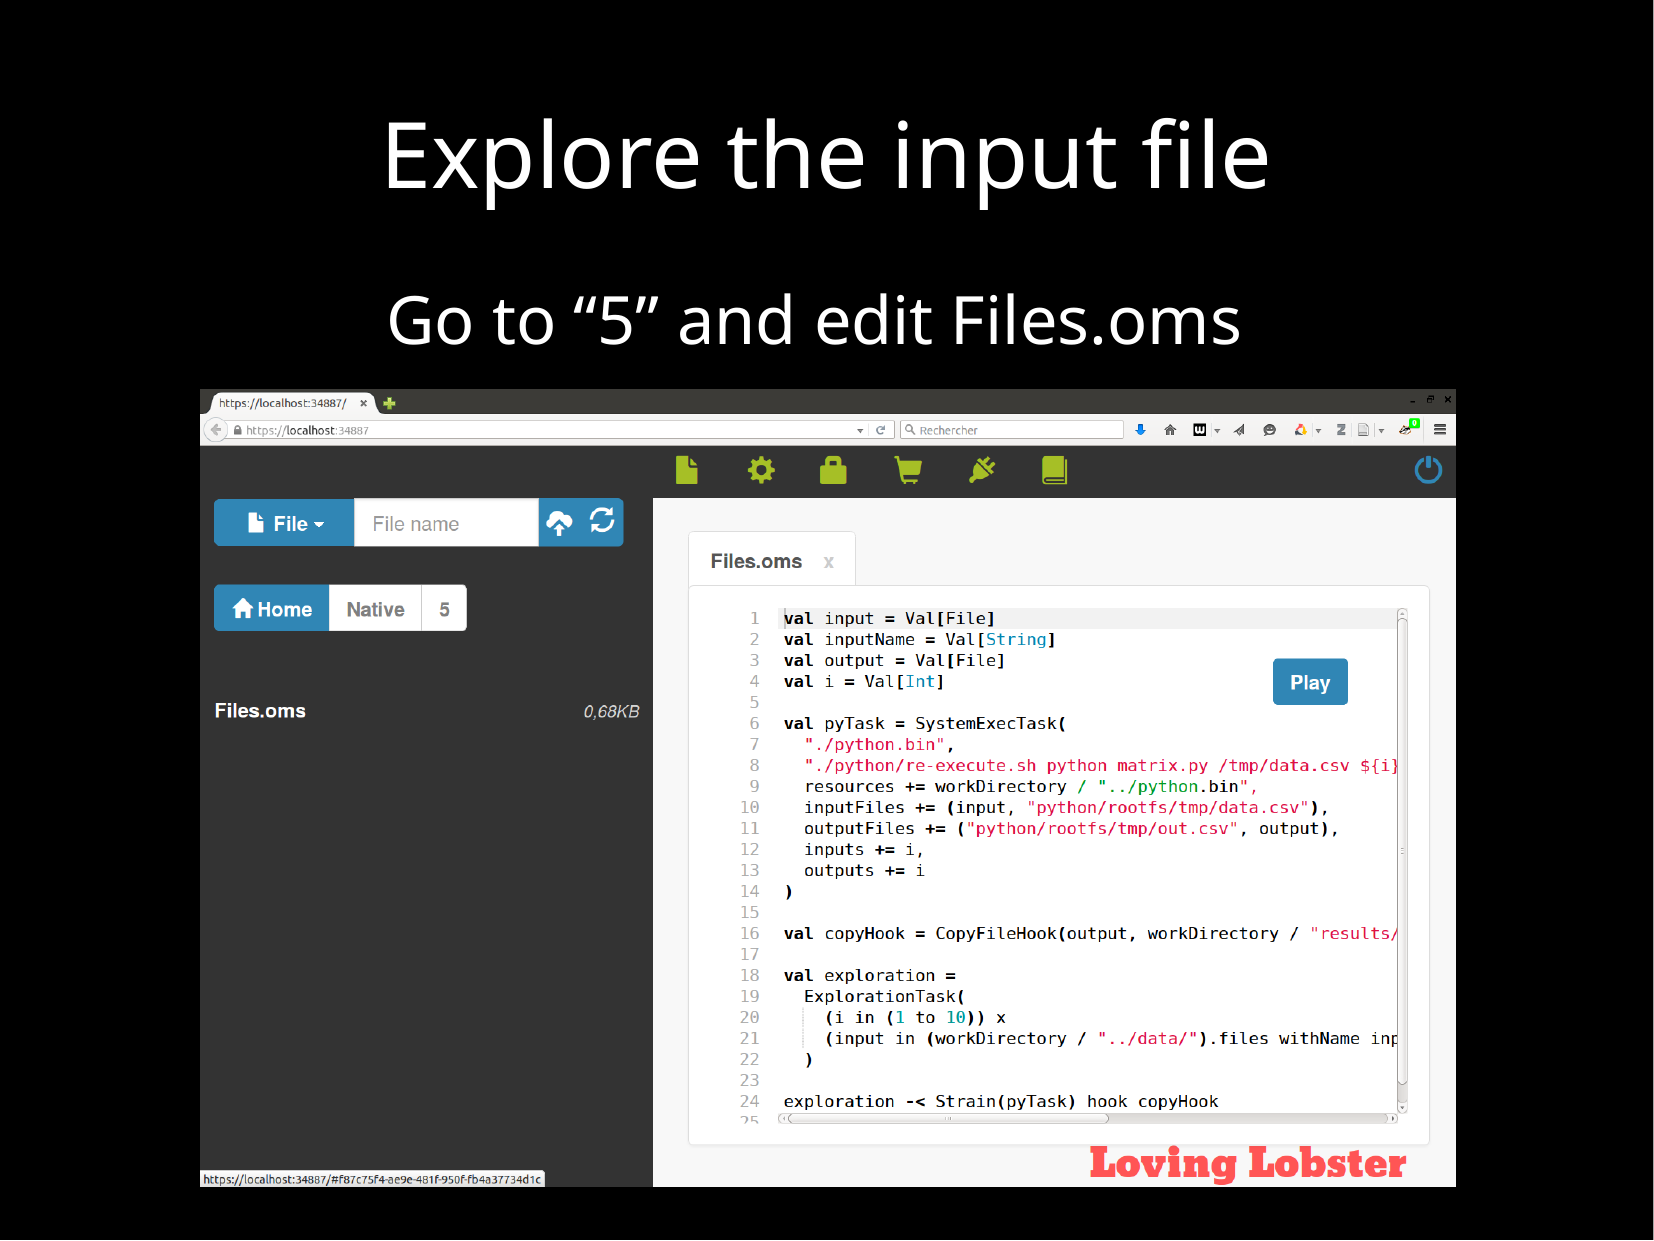

# Explore the input file
Go to “5” and edit Files.oms